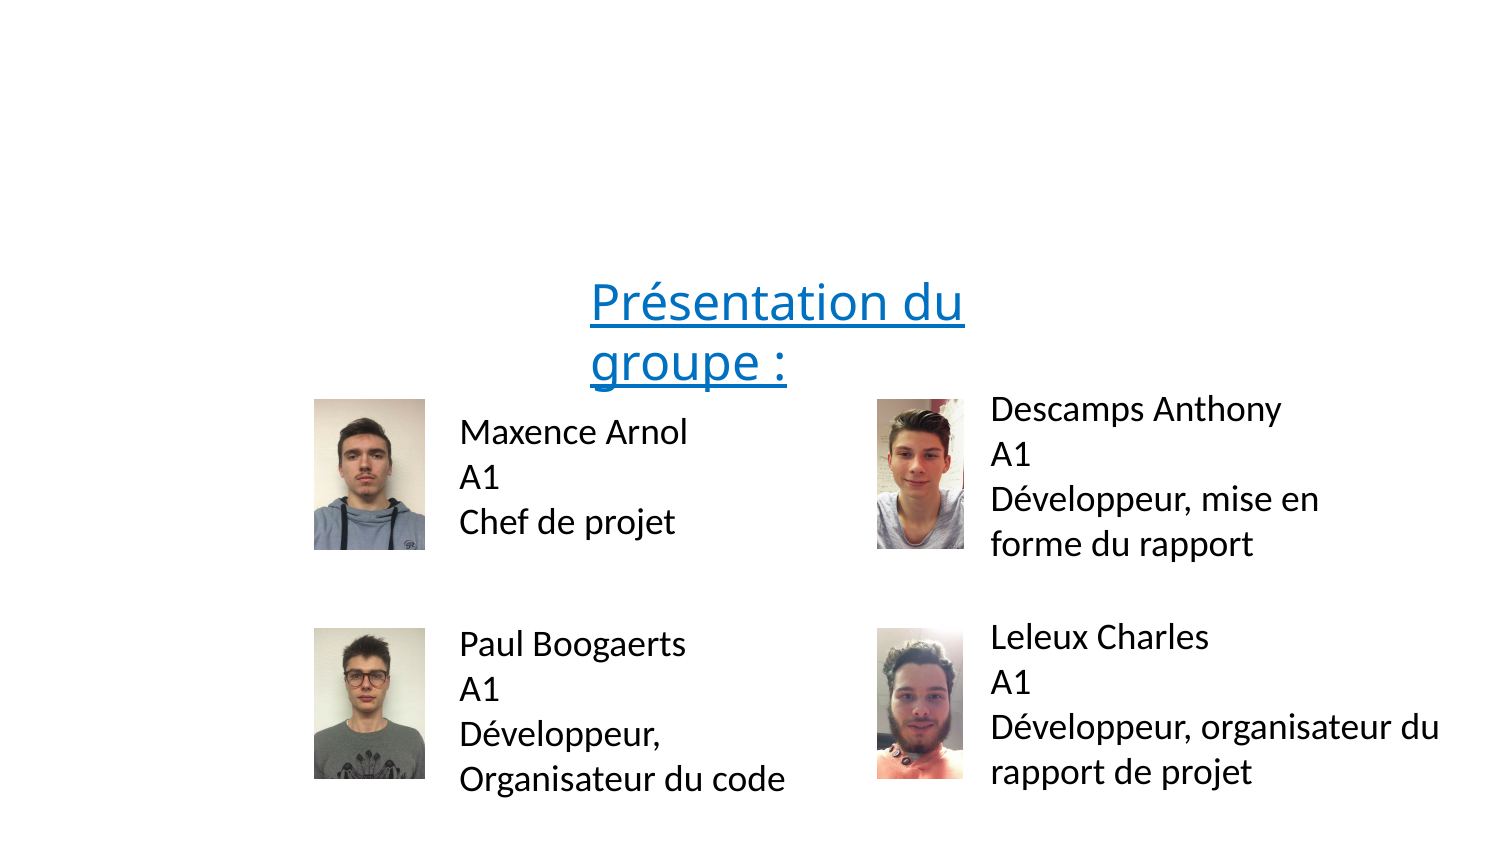

Présentation du groupe :
Descamps Anthony
A1
Développeur, mise en forme du rapport
Maxence Arnol
A1
Chef de projet
Leleux Charles
A1
Développeur, organisateur du rapport de projet
Paul Boogaerts
A1
Développeur, Organisateur du code